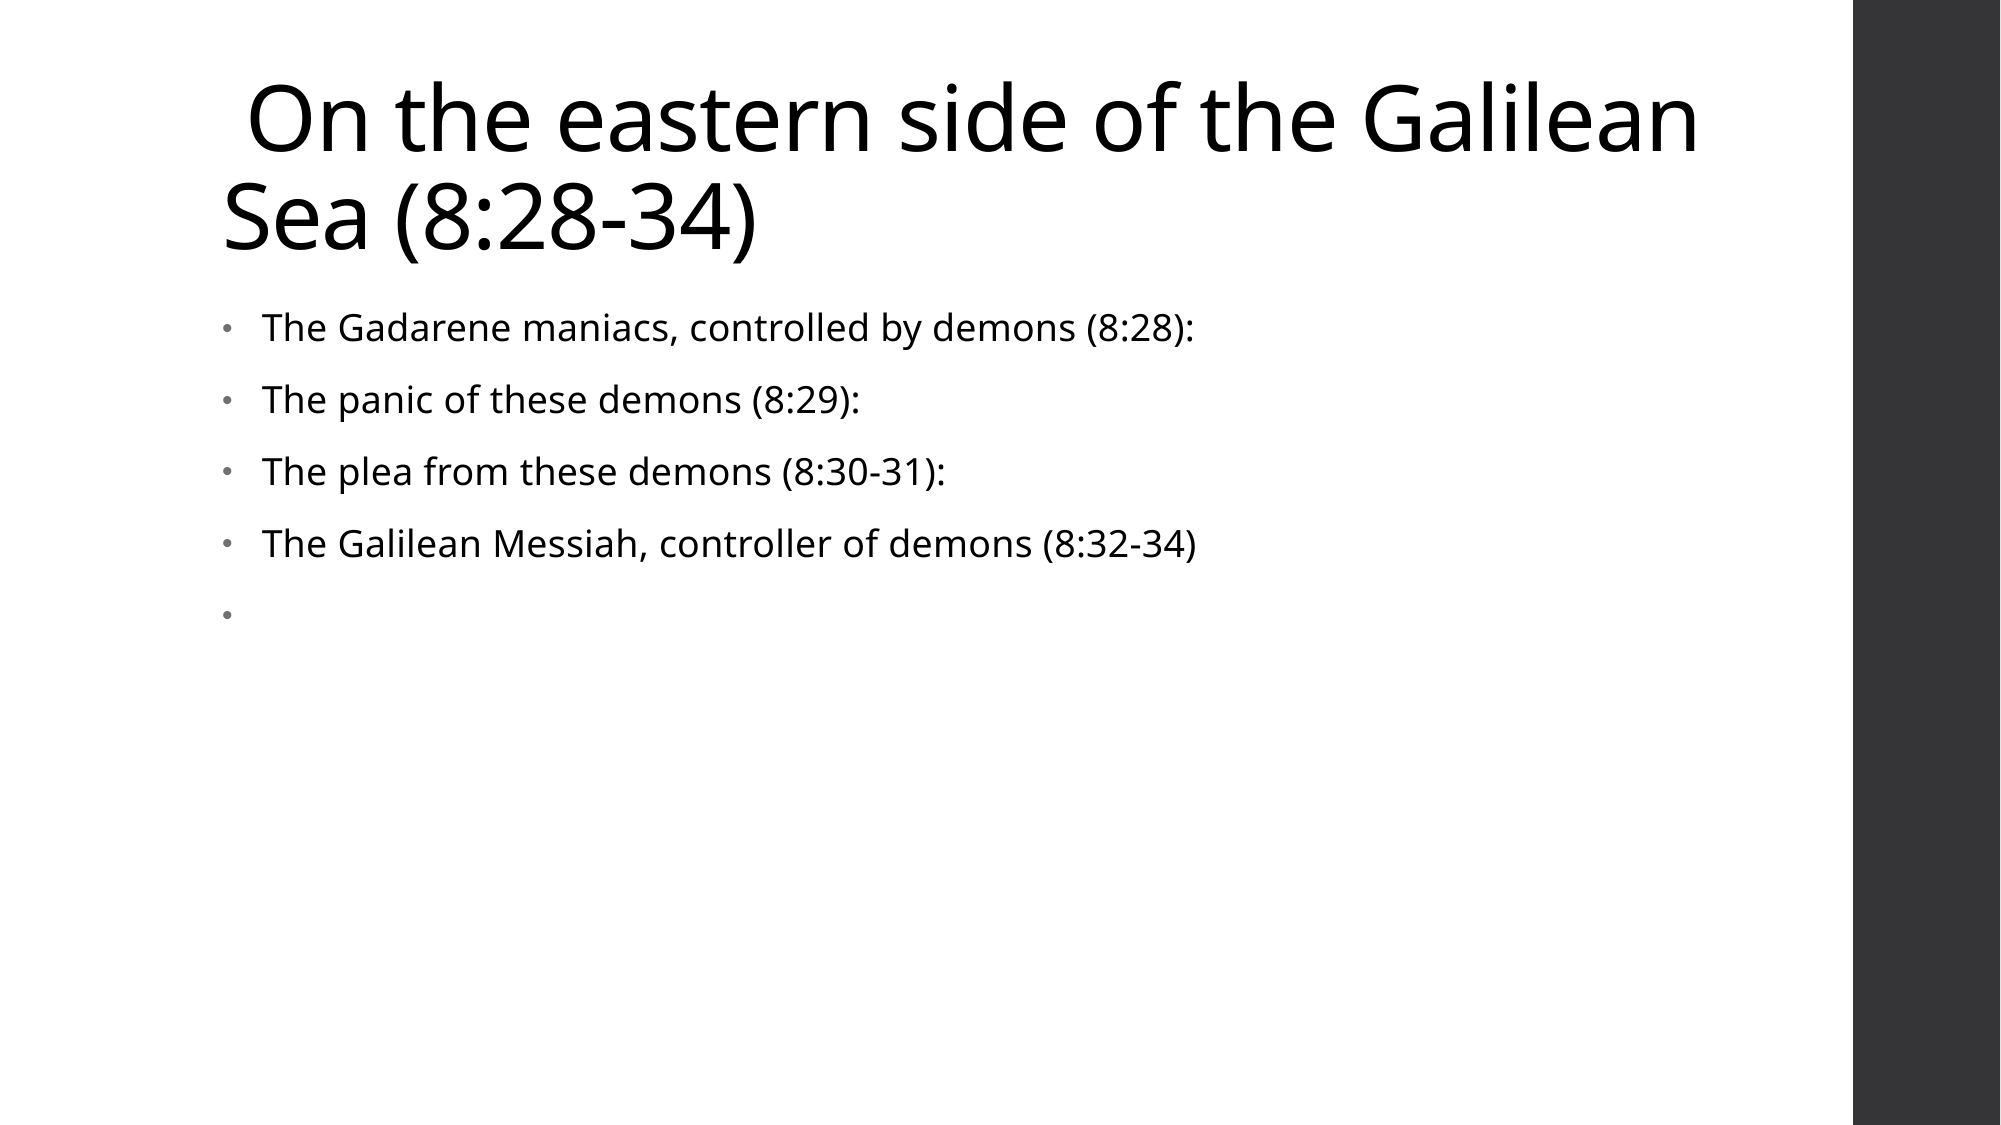

# On the eastern side of the Galilean Sea (8:28-34)
 The Gadarene maniacs, controlled by demons (8:28):
 The panic of these demons (8:29):
 The plea from these demons (8:30-31):
 The Galilean Messiah, controller of demons (8:32-34)